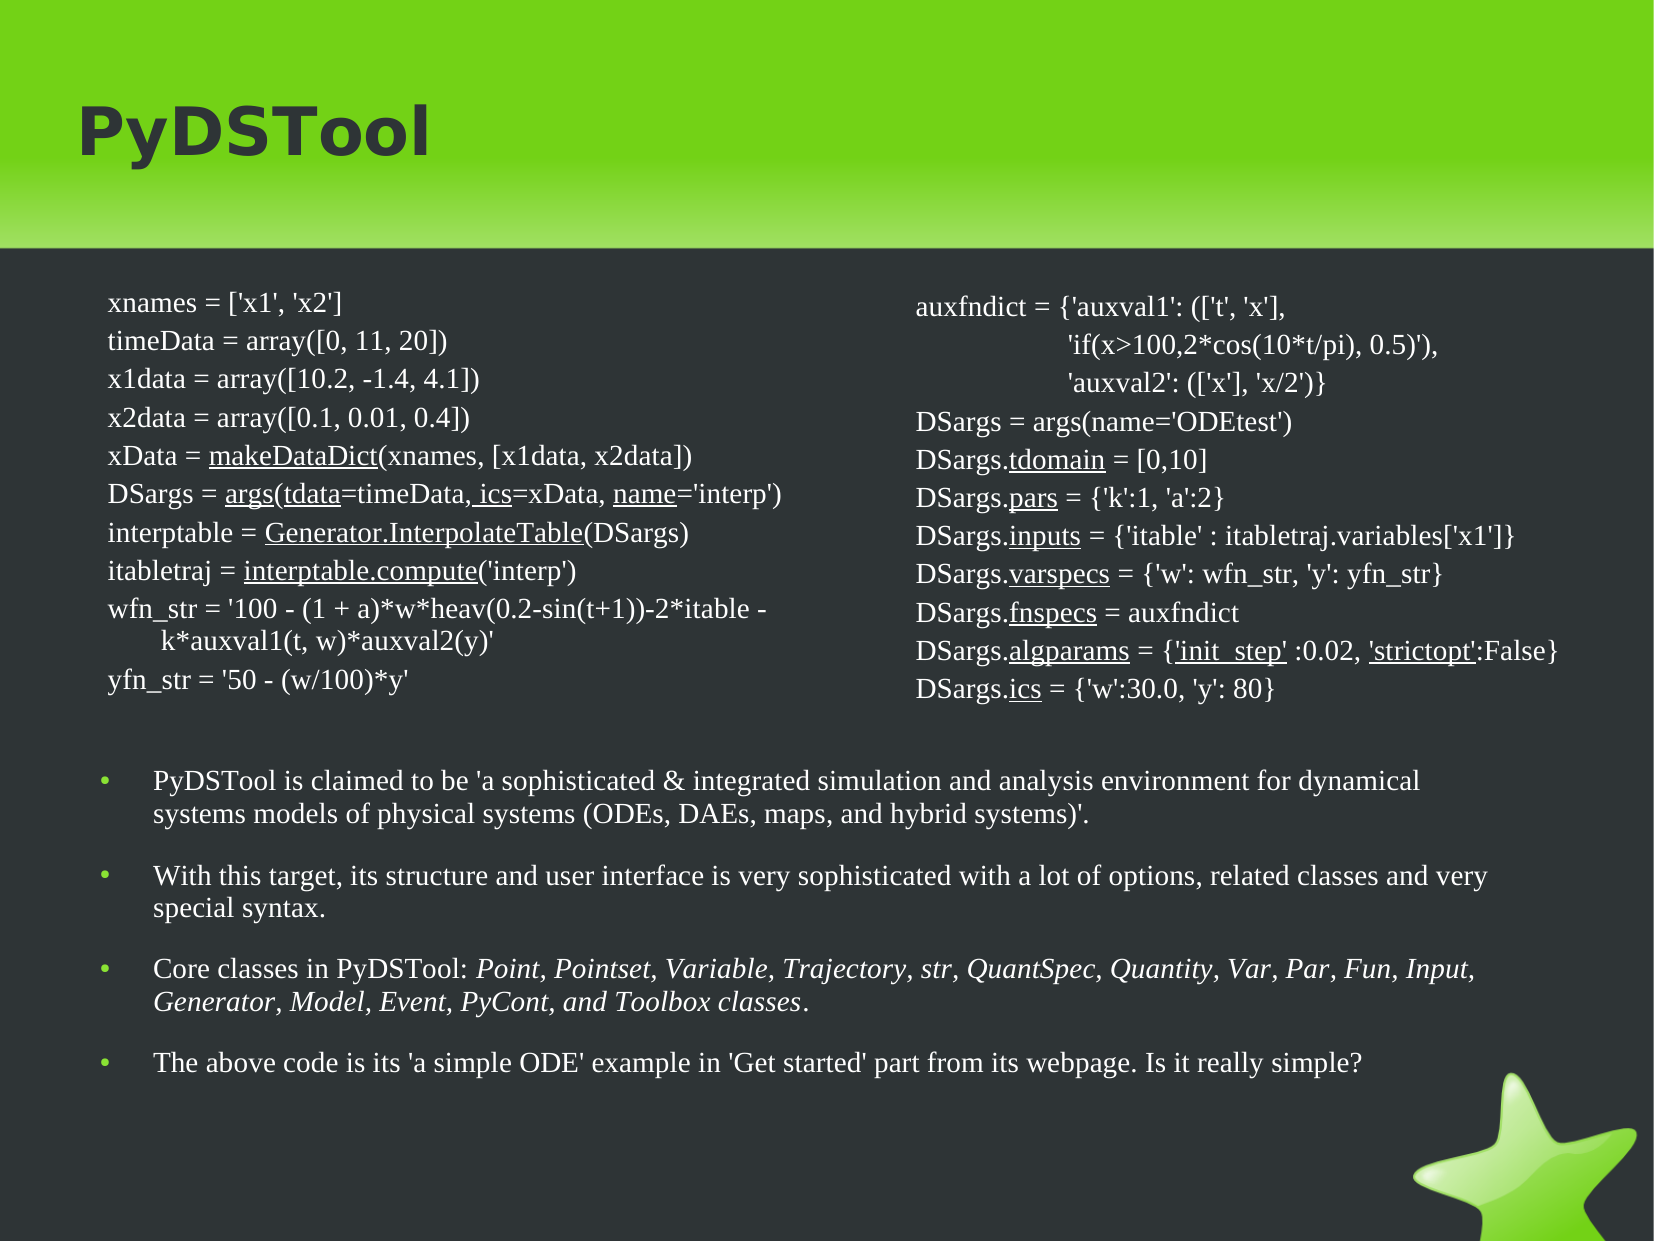

# PyDSTool
xnames = ['x1', 'x2']
timeData = array([0, 11, 20])
x1data = array([10.2, -1.4, 4.1])
x2data = array([0.1, 0.01, 0.4])
xData = makeDataDict(xnames, [x1data, x2data])
DSargs = args(tdata=timeData, ics=xData, name='interp')
interptable = Generator.InterpolateTable(DSargs)
itabletraj = interptable.compute('interp')
wfn_str = '100 - (1 + a)*w*heav(0.2-sin(t+1))-2*itable - k*auxval1(t, w)*auxval2(y)'
yfn_str = '50 - (w/100)*y'
auxfndict = {'auxval1': (['t', 'x'],
 'if(x>100,2*cos(10*t/pi), 0.5)'),
 'auxval2': (['x'], 'x/2')}
DSargs = args(name='ODEtest')
DSargs.tdomain = [0,10]
DSargs.pars = {'k':1, 'a':2}
DSargs.inputs = {'itable' : itabletraj.variables['x1']}
DSargs.varspecs = {'w': wfn_str, 'y': yfn_str}
DSargs.fnspecs = auxfndict
DSargs.algparams = {'init_step' :0.02, 'strictopt':False}
DSargs.ics = {'w':30.0, 'y': 80}
PyDSTool is claimed to be 'a sophisticated & integrated simulation and analysis environment for dynamical systems models of physical systems (ODEs, DAEs, maps, and hybrid systems)'.
With this target, its structure and user interface is very sophisticated with a lot of options, related classes and very special syntax.
Core classes in PyDSTool: Point, Pointset, Variable, Trajectory, str, QuantSpec, Quantity, Var, Par, Fun, Input, Generator, Model, Event, PyCont, and Toolbox classes.
The above code is its 'a simple ODE' example in 'Get started' part from its webpage. Is it really simple?